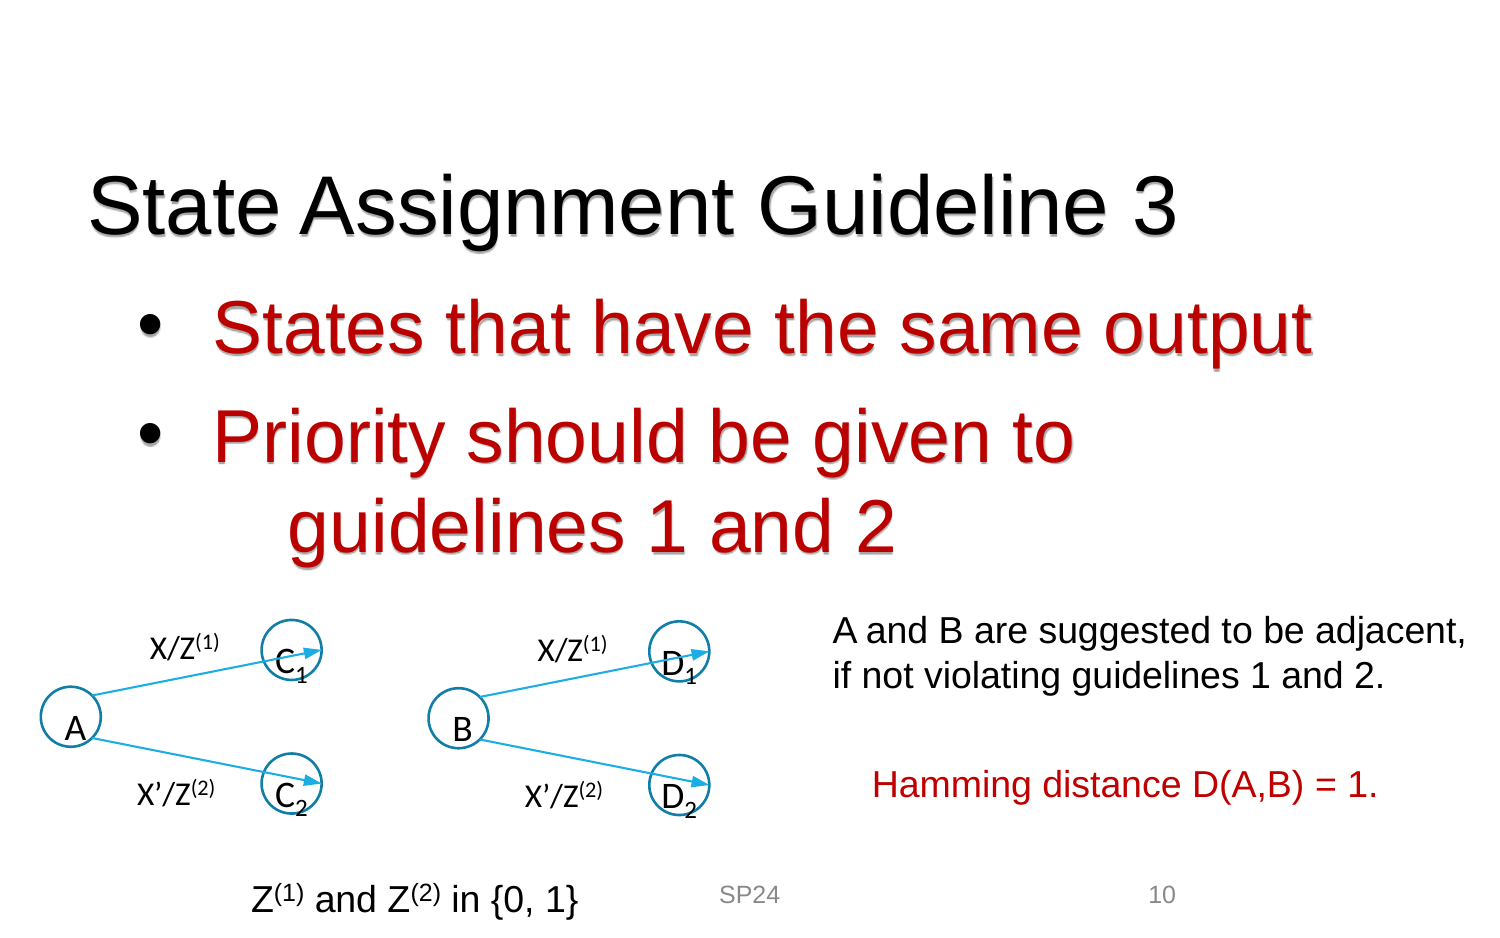

# State Assignment Guideline 3
States that have the same output
Priority should be given to guidelines 1 and 2
A and B are suggested to be adjacent,
if not violating guidelines 1 and 2.
X/Z(1)
C1
A
C2
X’/Z(2)
X/Z(1)
D1
B
D2
X’/Z(2)
Hamming distance D(A,B) = 1.
Z(1) and Z(2) in {0, 1}
SP24